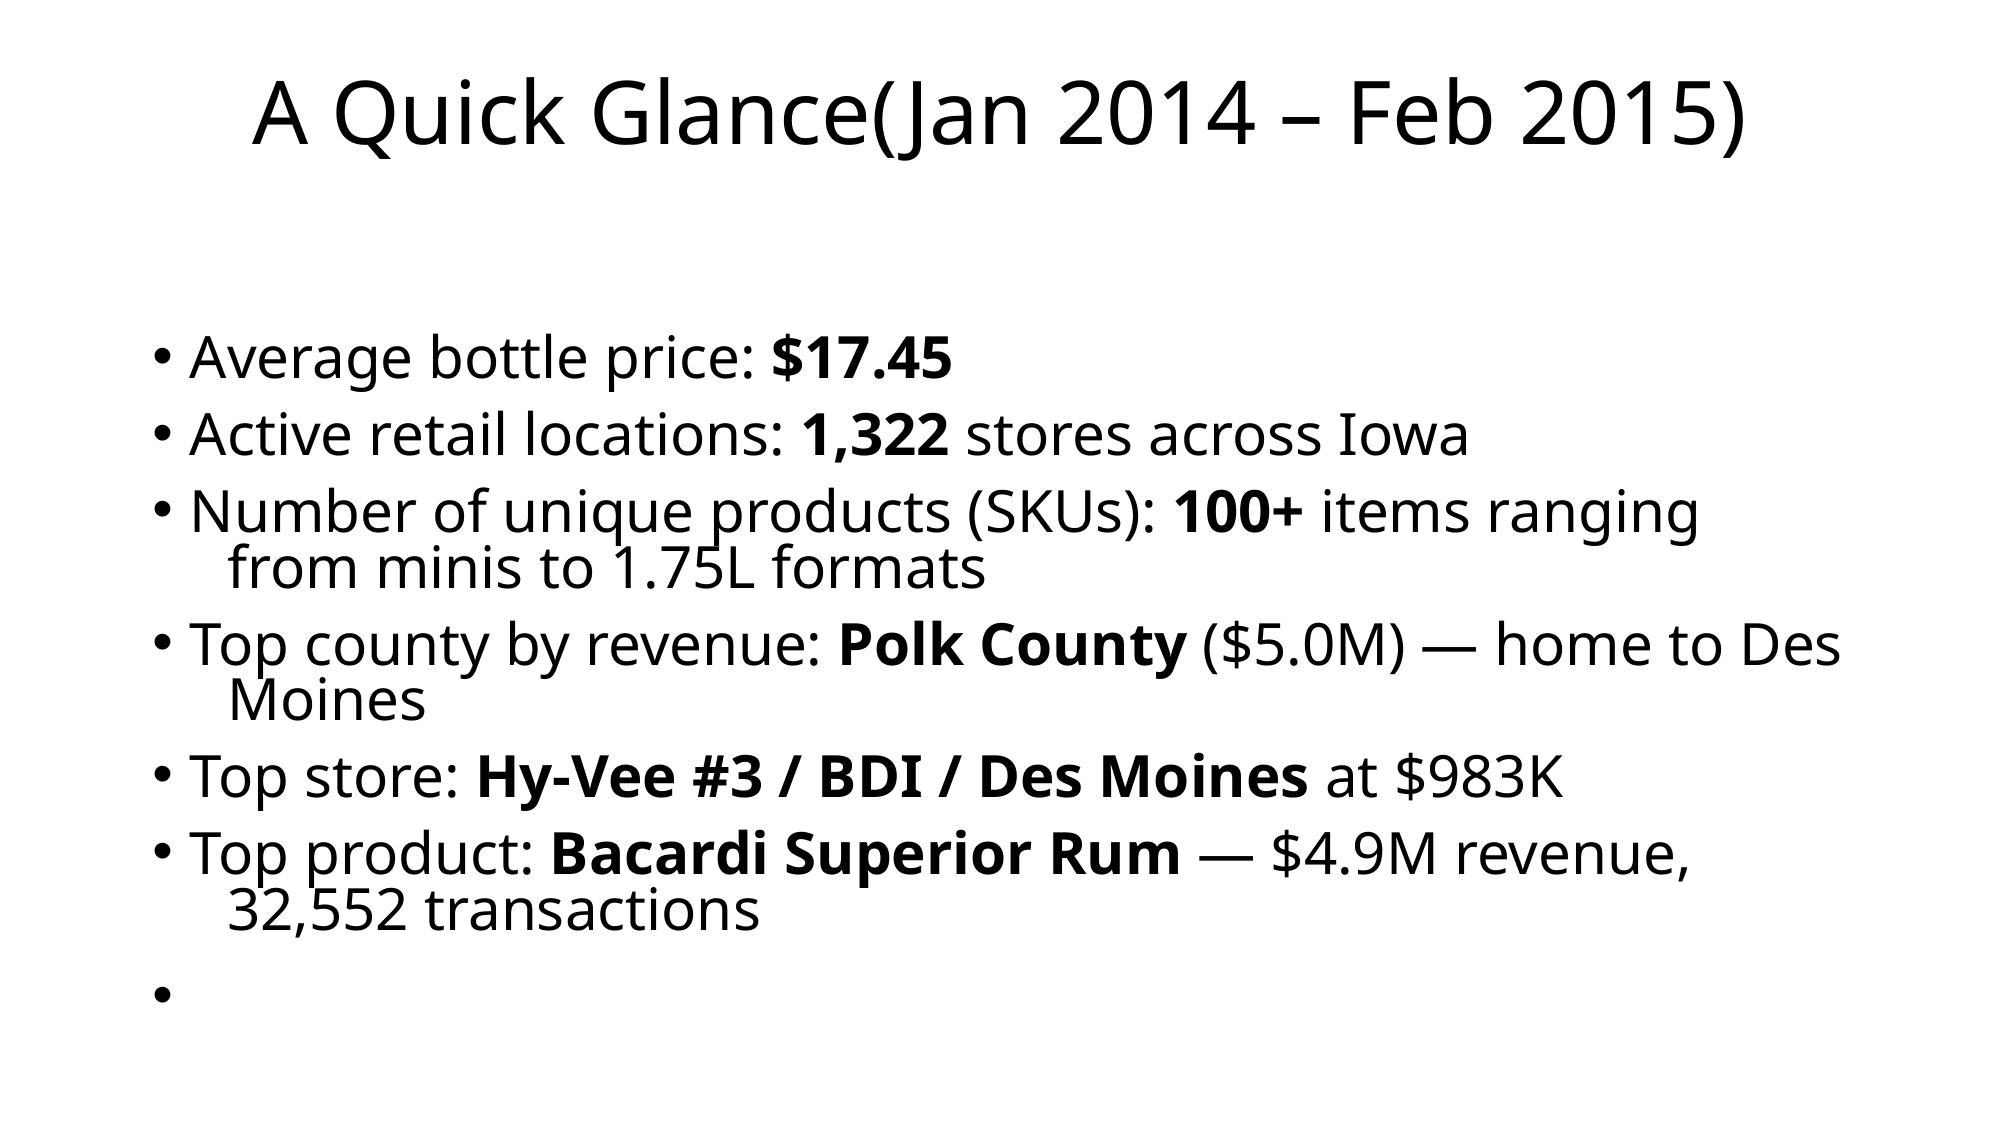

# A Quick Glance(Jan 2014 – Feb 2015)
Average bottle price: $17.45
Active retail locations: 1,322 stores across Iowa
Number of unique products (SKUs): 100+ items ranging from minis to 1.75L formats
Top county by revenue: Polk County ($5.0M) — home to Des Moines
Top store: Hy-Vee #3 / BDI / Des Moines at $983K
Top product: Bacardi Superior Rum — $4.9M revenue, 32,552 transactions